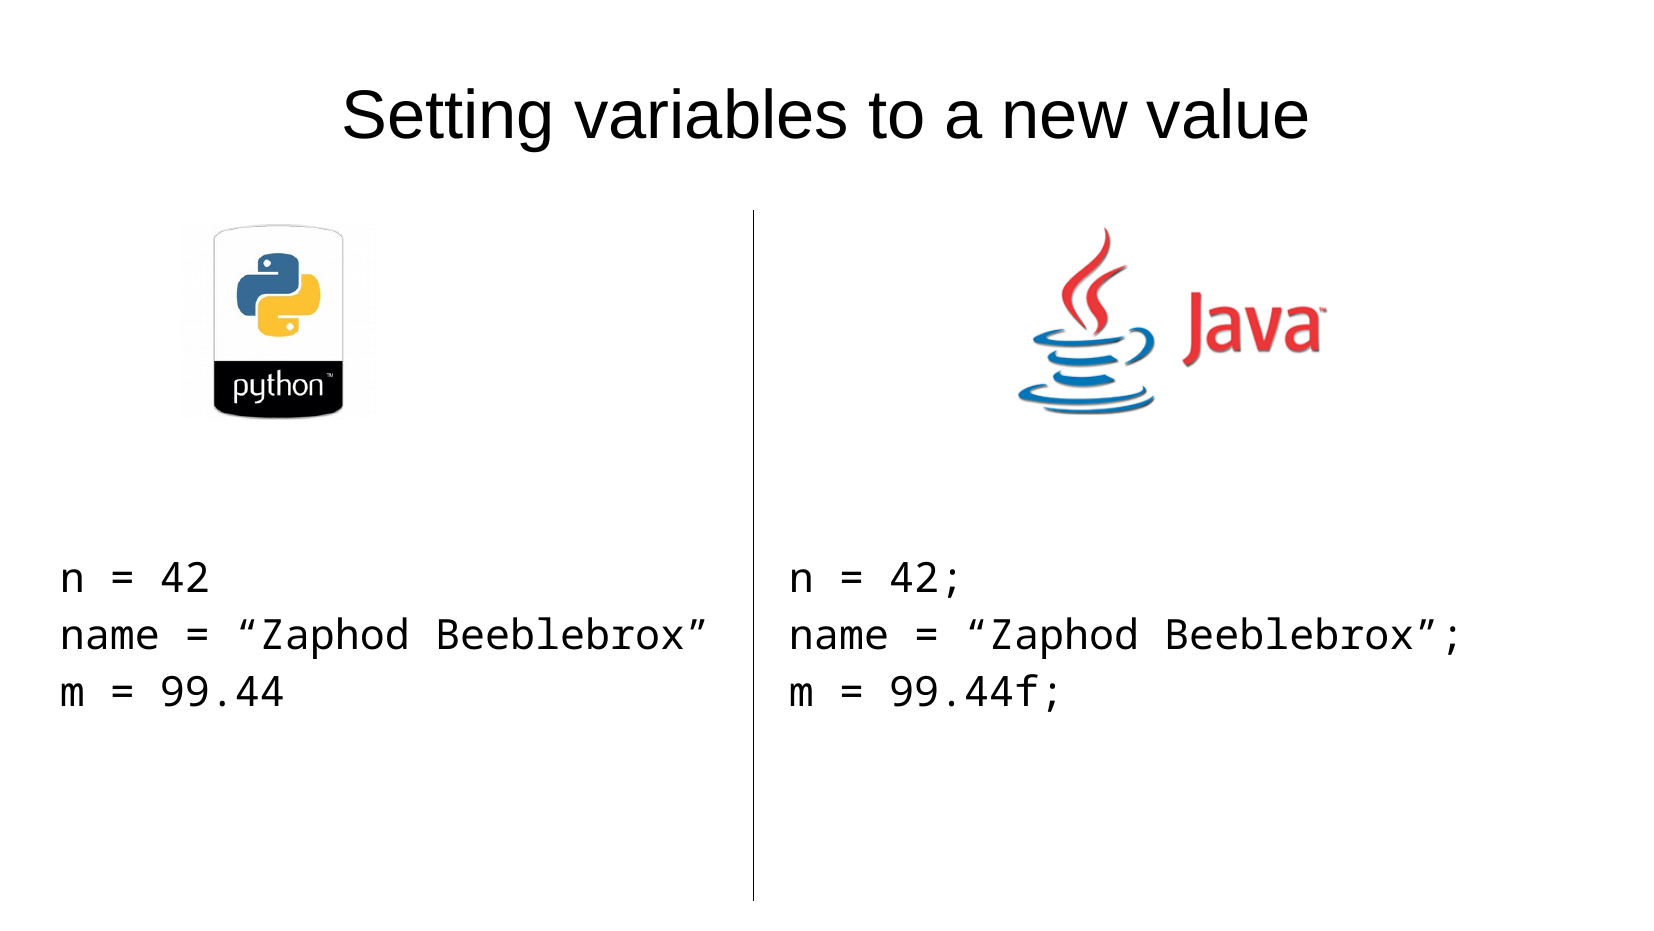

# Setting variables to a new value
n = 42
name = “Zaphod Beeblebrox”
m = 99.44
n = 42;
name = “Zaphod Beeblebrox”;
m = 99.44f;